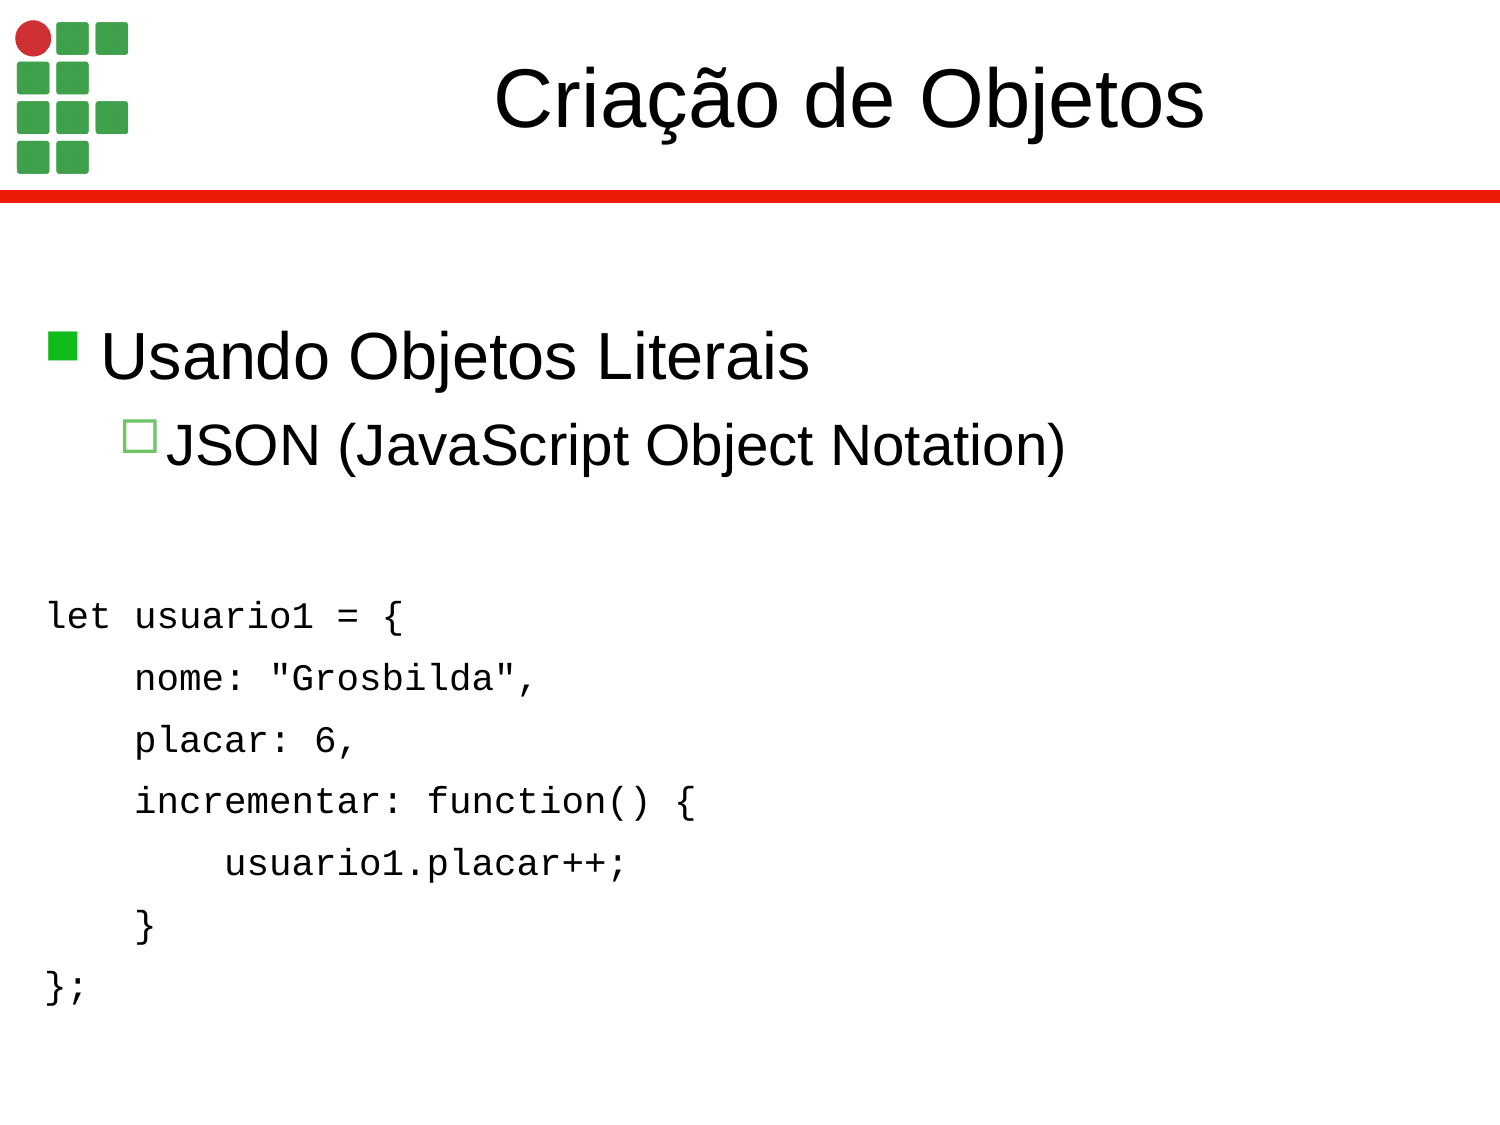

# Criação de Objetos
Usando Objetos Literais
JSON (JavaScript Object Notation)
let usuario1 = {
 nome: "Grosbilda",
 placar: 6,
 incrementar: function() {
 usuario1.placar++;
 }
};